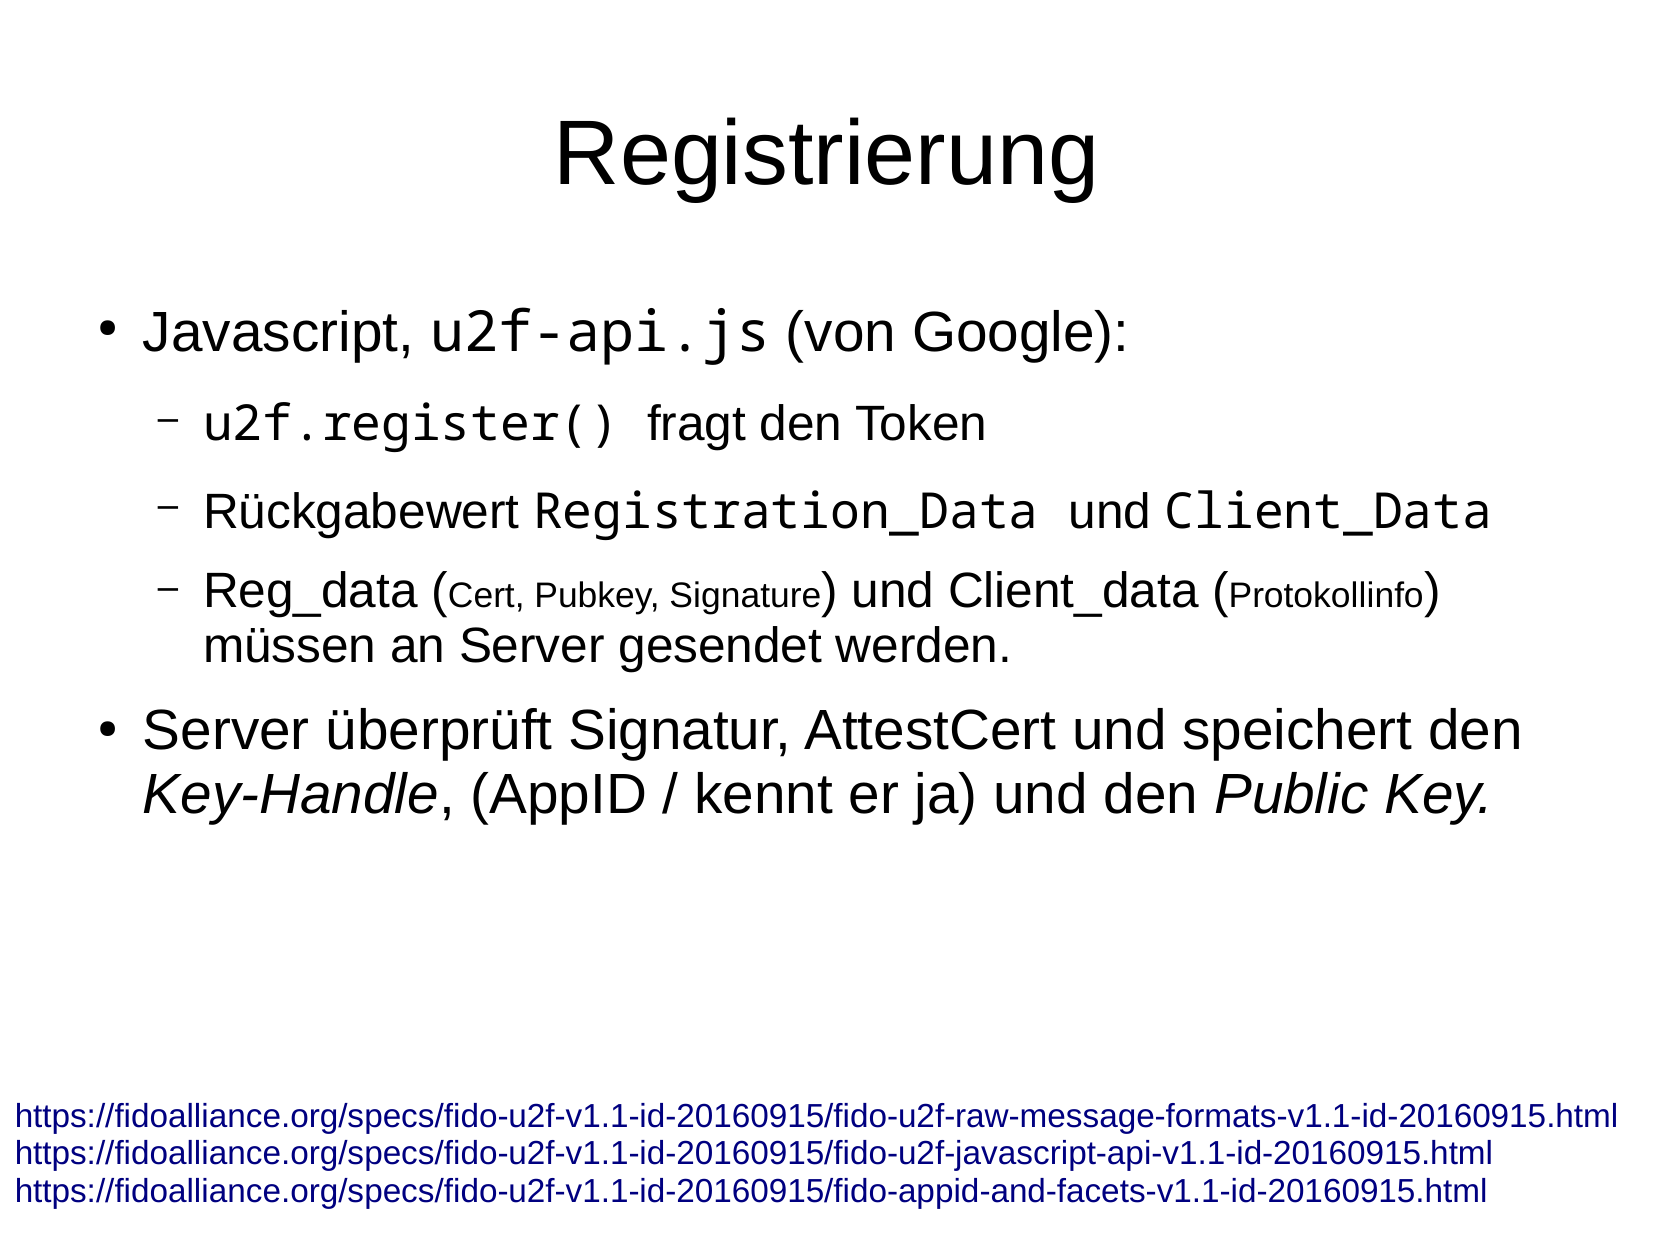

# Registrierung
Javascript, u2f-api.js (von Google):
u2f.register() fragt den Token
Rückgabewert Registration_Data und Client_Data
Reg_data (Cert, Pubkey, Signature) und Client_data (Protokollinfo) müssen an Server gesendet werden.
Server überprüft Signatur, AttestCert und speichert den Key-Handle, (AppID / kennt er ja) und den Public Key.
https://fidoalliance.org/specs/fido-u2f-v1.1-id-20160915/fido-u2f-raw-message-formats-v1.1-id-20160915.html
https://fidoalliance.org/specs/fido-u2f-v1.1-id-20160915/fido-u2f-javascript-api-v1.1-id-20160915.html
https://fidoalliance.org/specs/fido-u2f-v1.1-id-20160915/fido-appid-and-facets-v1.1-id-20160915.html